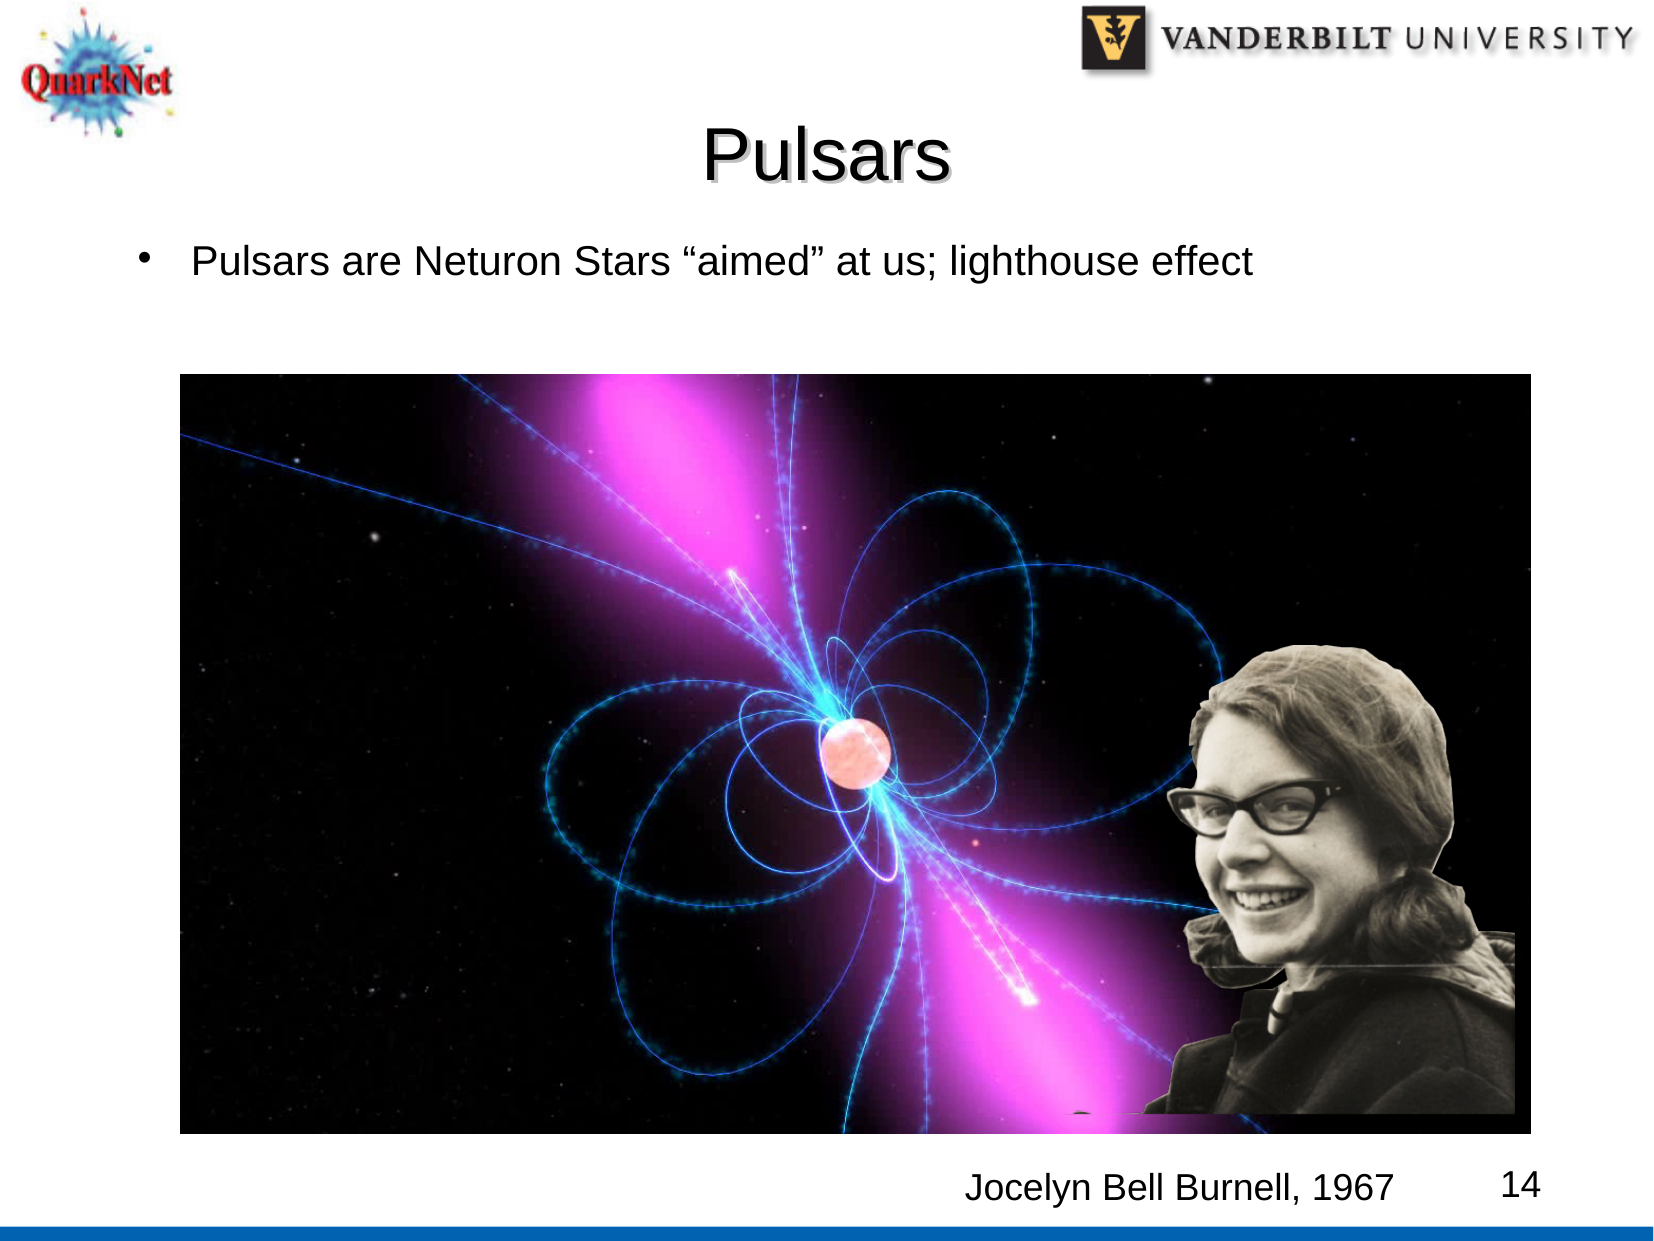

# Pulsars
Pulsars are Neturon Stars “aimed” at us; lighthouse effect
Jocelyn Bell Burnell, 1967
14